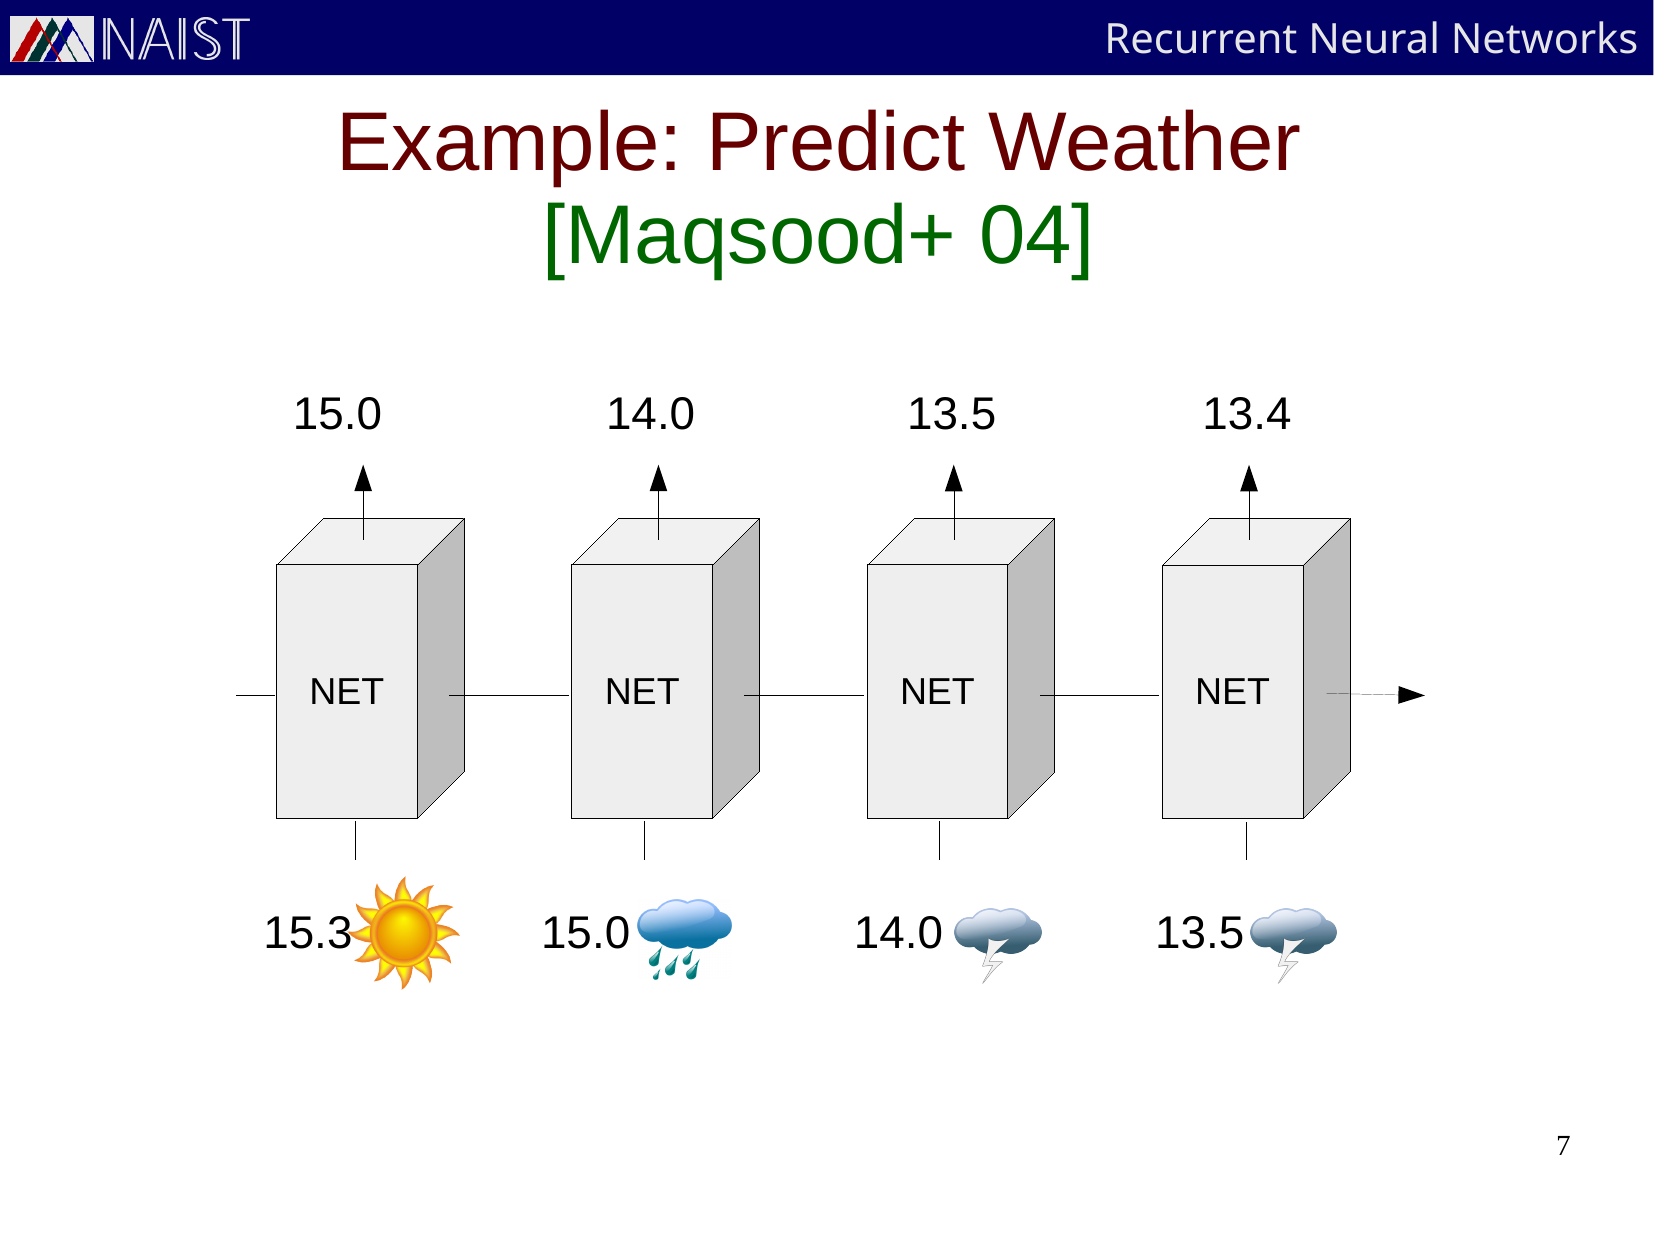

# Example: Predict Weather [Maqsood+ 04]
15.0
14.0
13.5
13.4
NET
NET
NET
NET
15.3
15.0
14.0
13.5
7